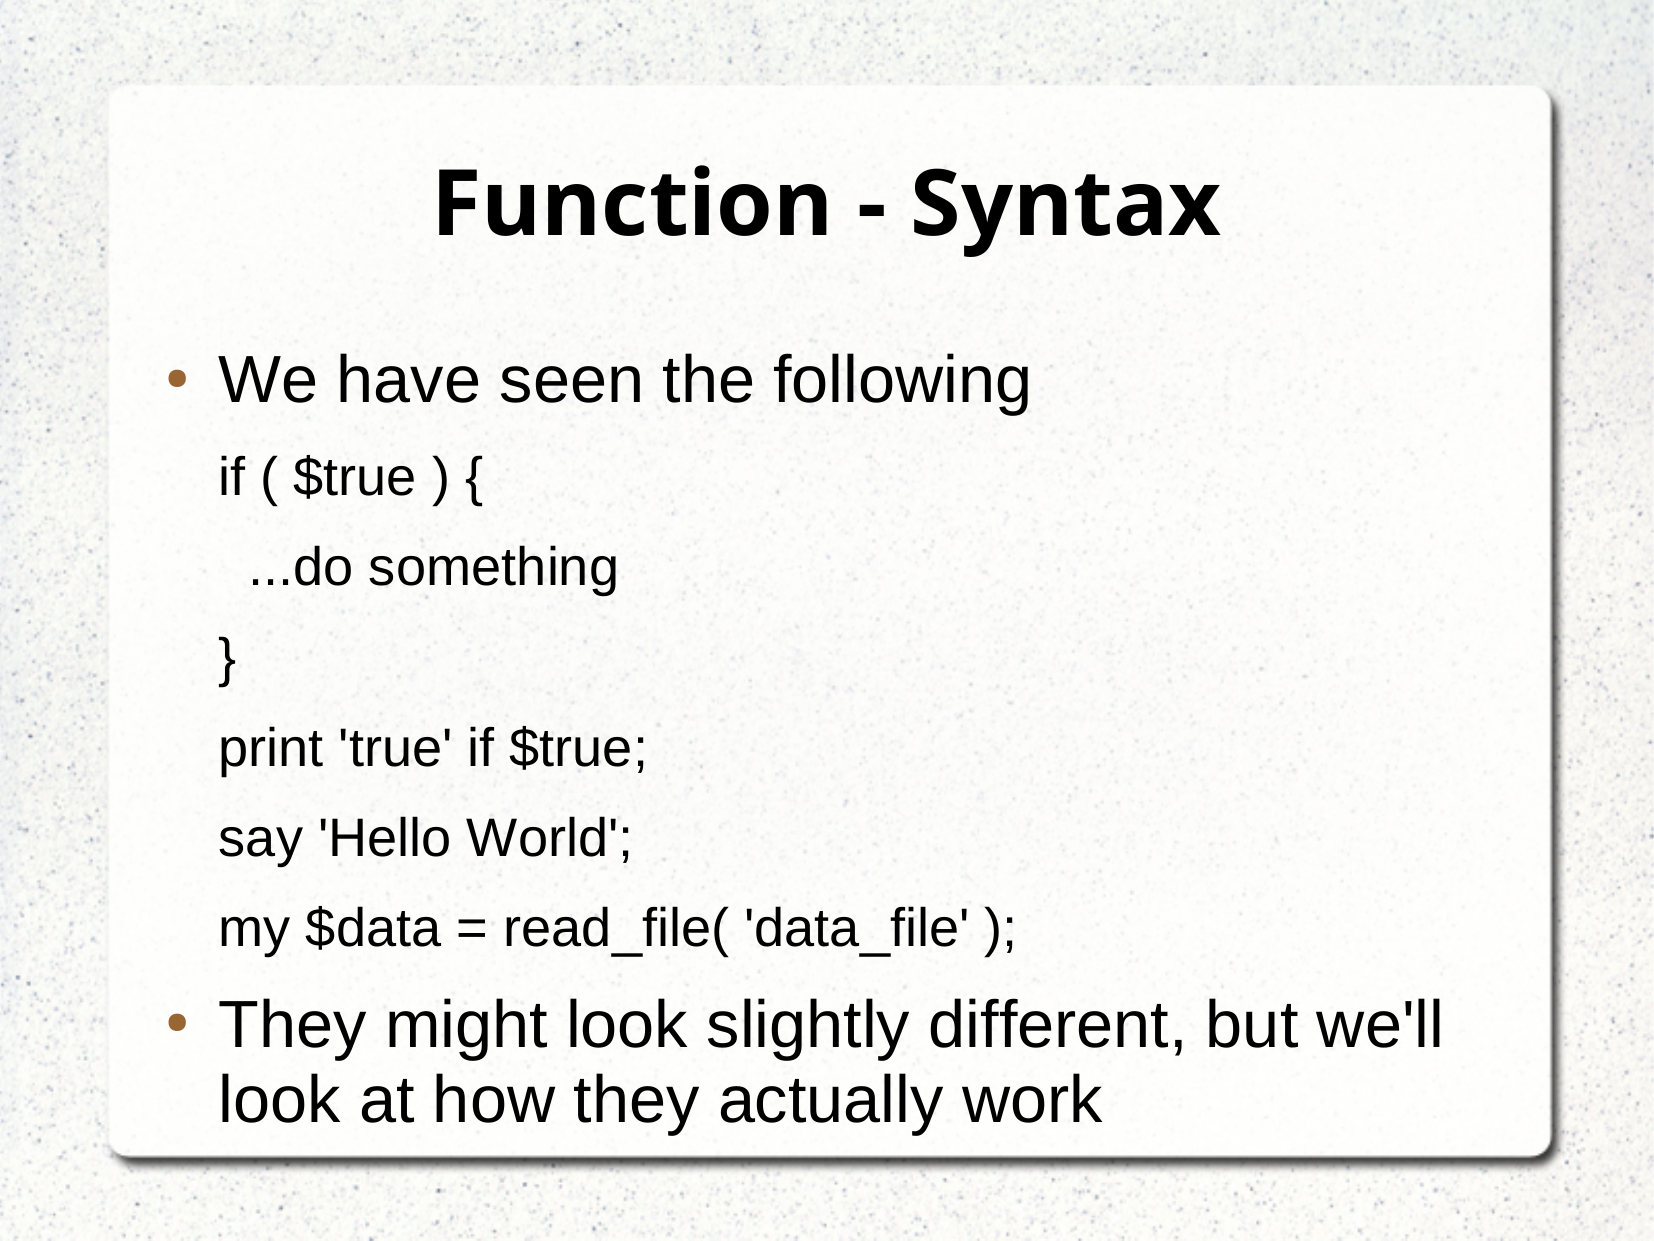

# Function - Syntax
We have seen the following
if ( $true ) {
 ...do something
}
print 'true' if $true;
say 'Hello World';
my $data = read_file( 'data_file' );
They might look slightly different, but we'll look at how they actually work